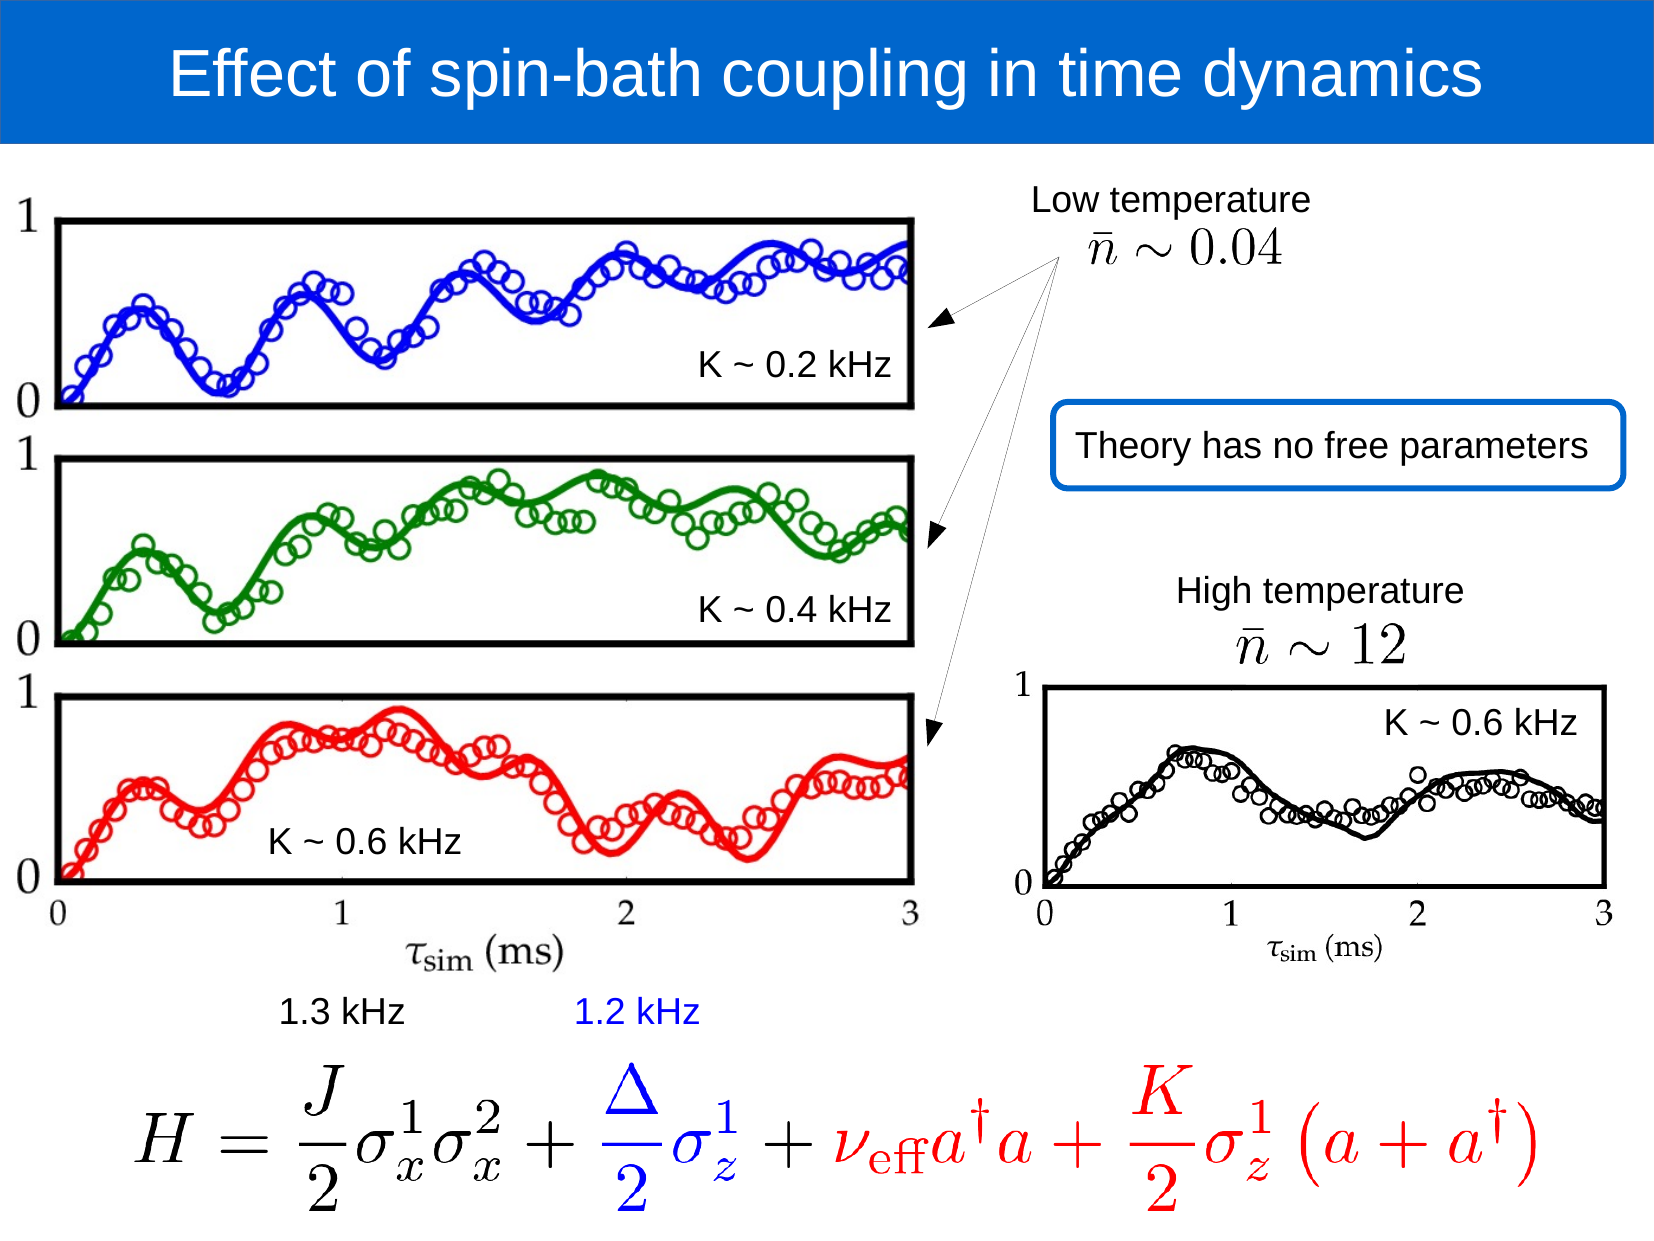

# Effect of spin-bath coupling in time dynamics
Low temperature
K ~ 0.2 kHz
Theory has no free parameters
High temperature
K ~ 0.6 kHz
K ~ 0.4 kHz
K ~ 0.6 kHz
1.3 kHz
1.2 kHz